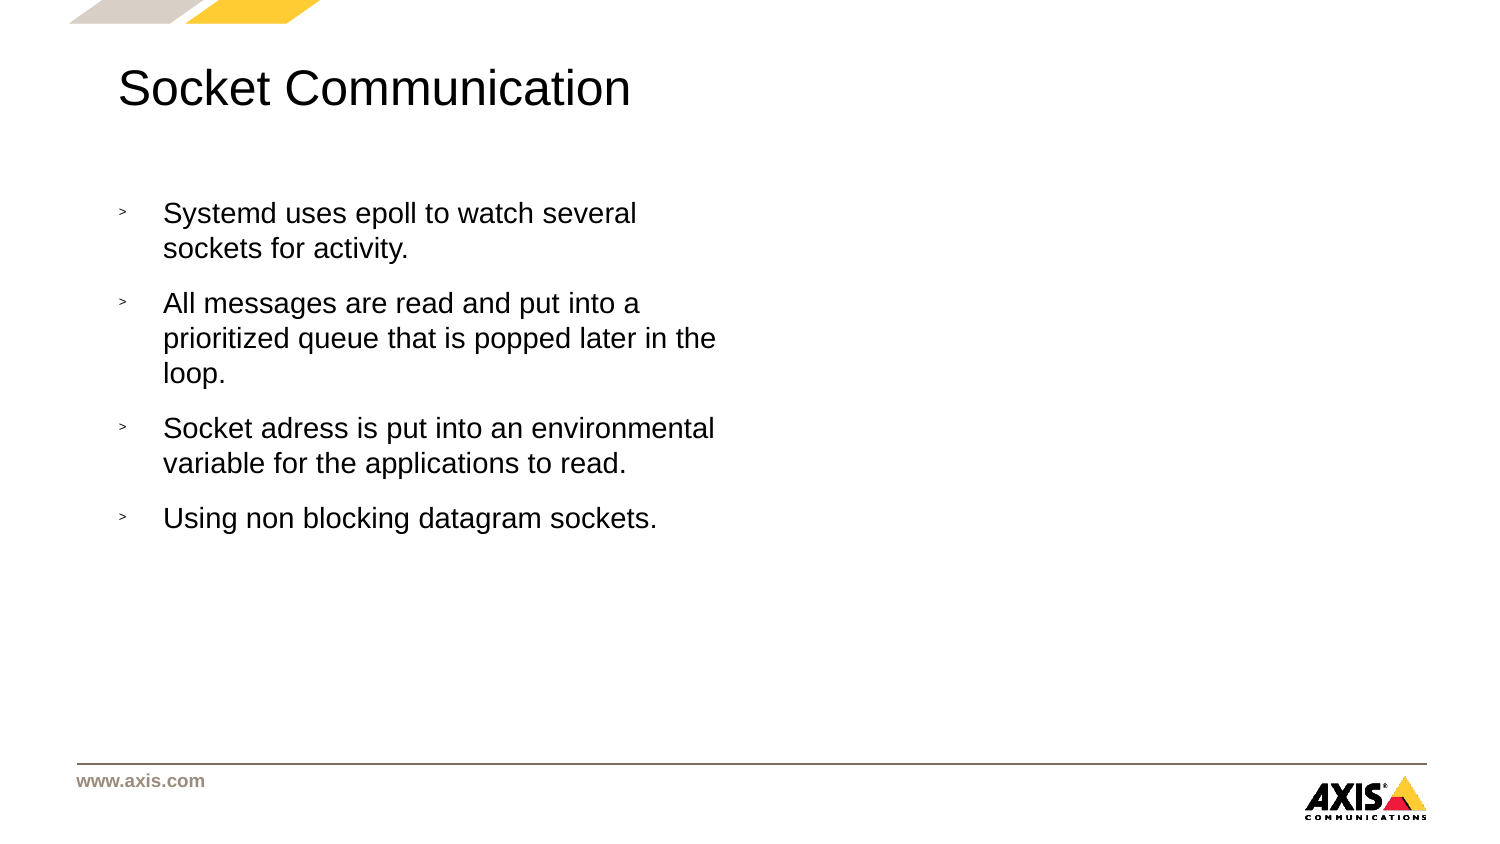

Socket Communication
# Systemd uses epoll to watch several sockets for activity.
All messages are read and put into a prioritized queue that is popped later in the loop.
Socket adress is put into an environmental variable for the applications to read.
Using non blocking datagram sockets.